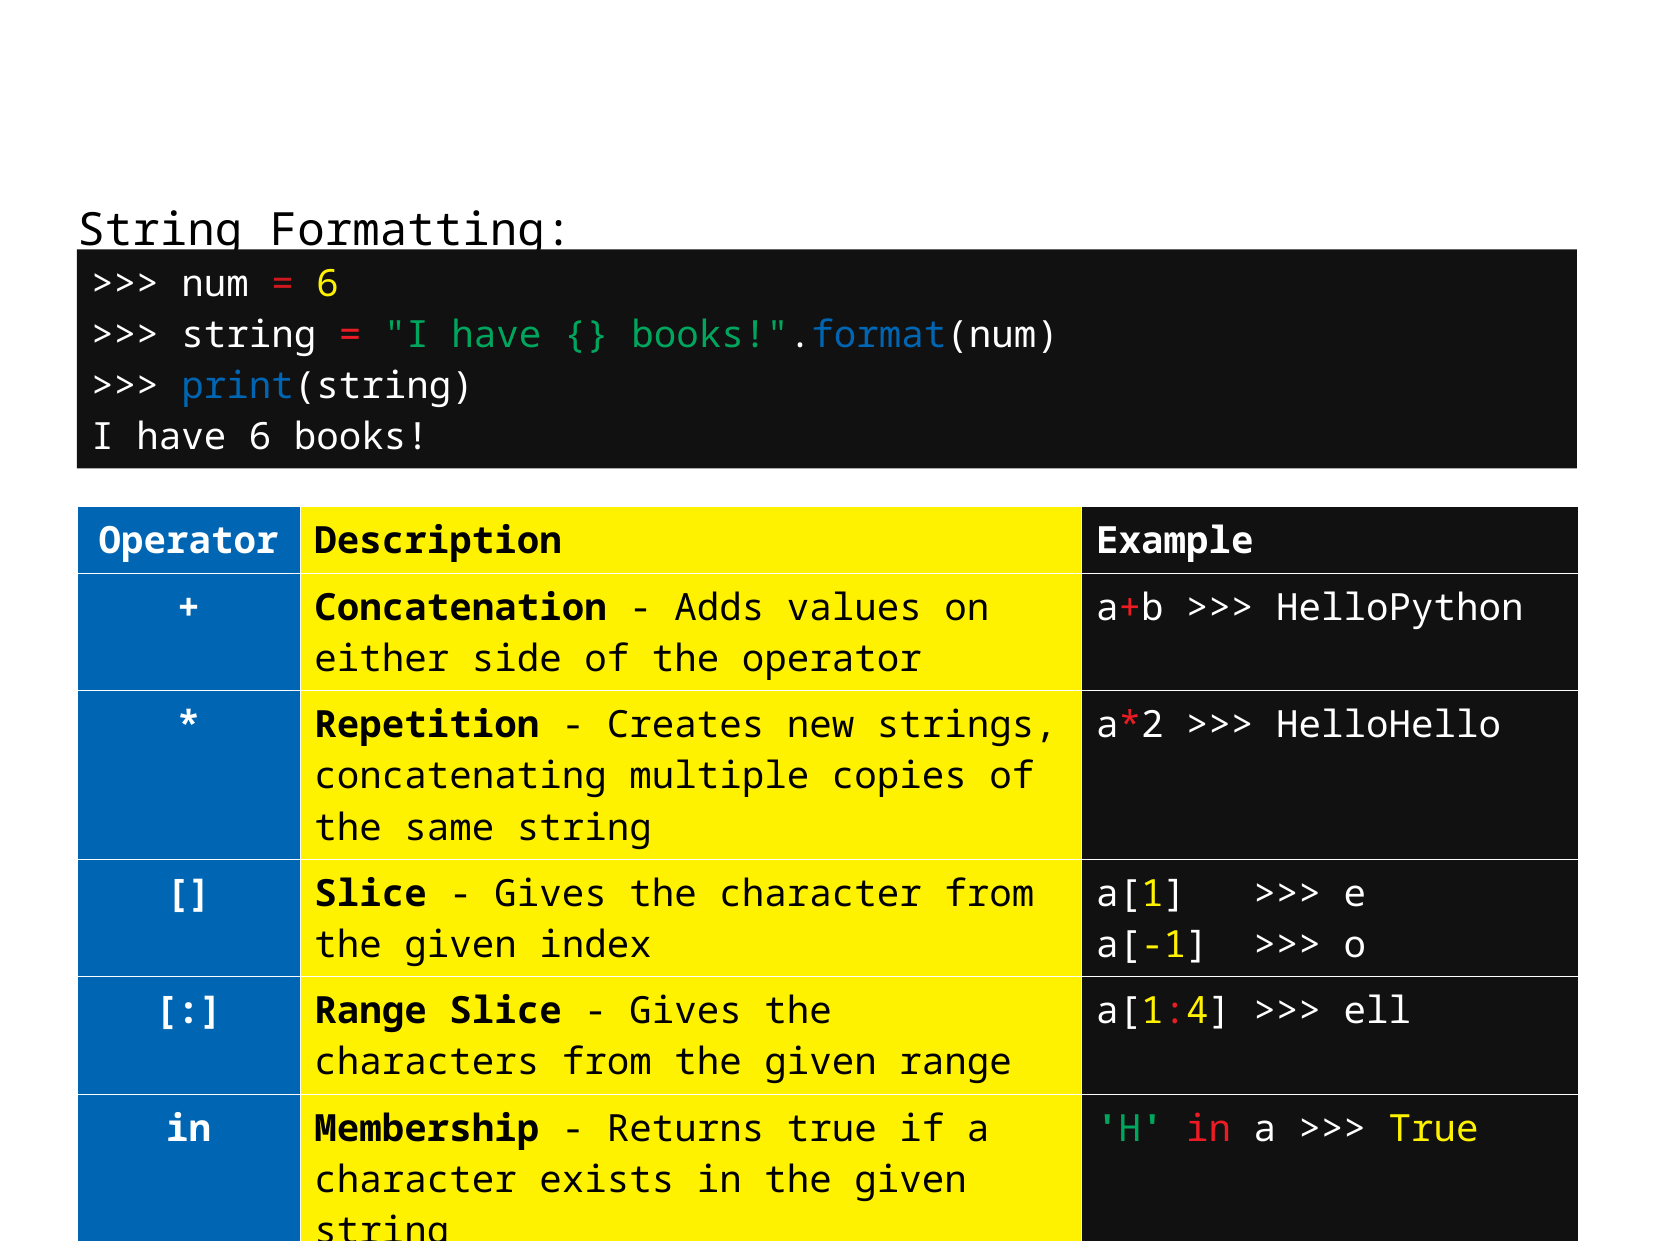

String Formatting:
Common String Operators, Assume: a='Hello' and b='Python'
>>> num = 6
>>> string = "I have {} books!".format(num)
>>> print(string)
I have 6 books!
| Operator | Description | Example |
| --- | --- | --- |
| + | Concatenation - Adds values on either side of the operator | a+b >>> HelloPython |
| \* | Repetition - Creates new strings, concatenating multiple copies of the same string | a\*2 >>> HelloHello |
| [] | Slice - Gives the character from the given index | a[1] >>> e a[-1] >>> o |
| [:] | Range Slice - Gives the characters from the given range | a[1:4] >>> ell |
| in | Membership - Returns true if a character exists in the given string | 'H' in a >>> True |